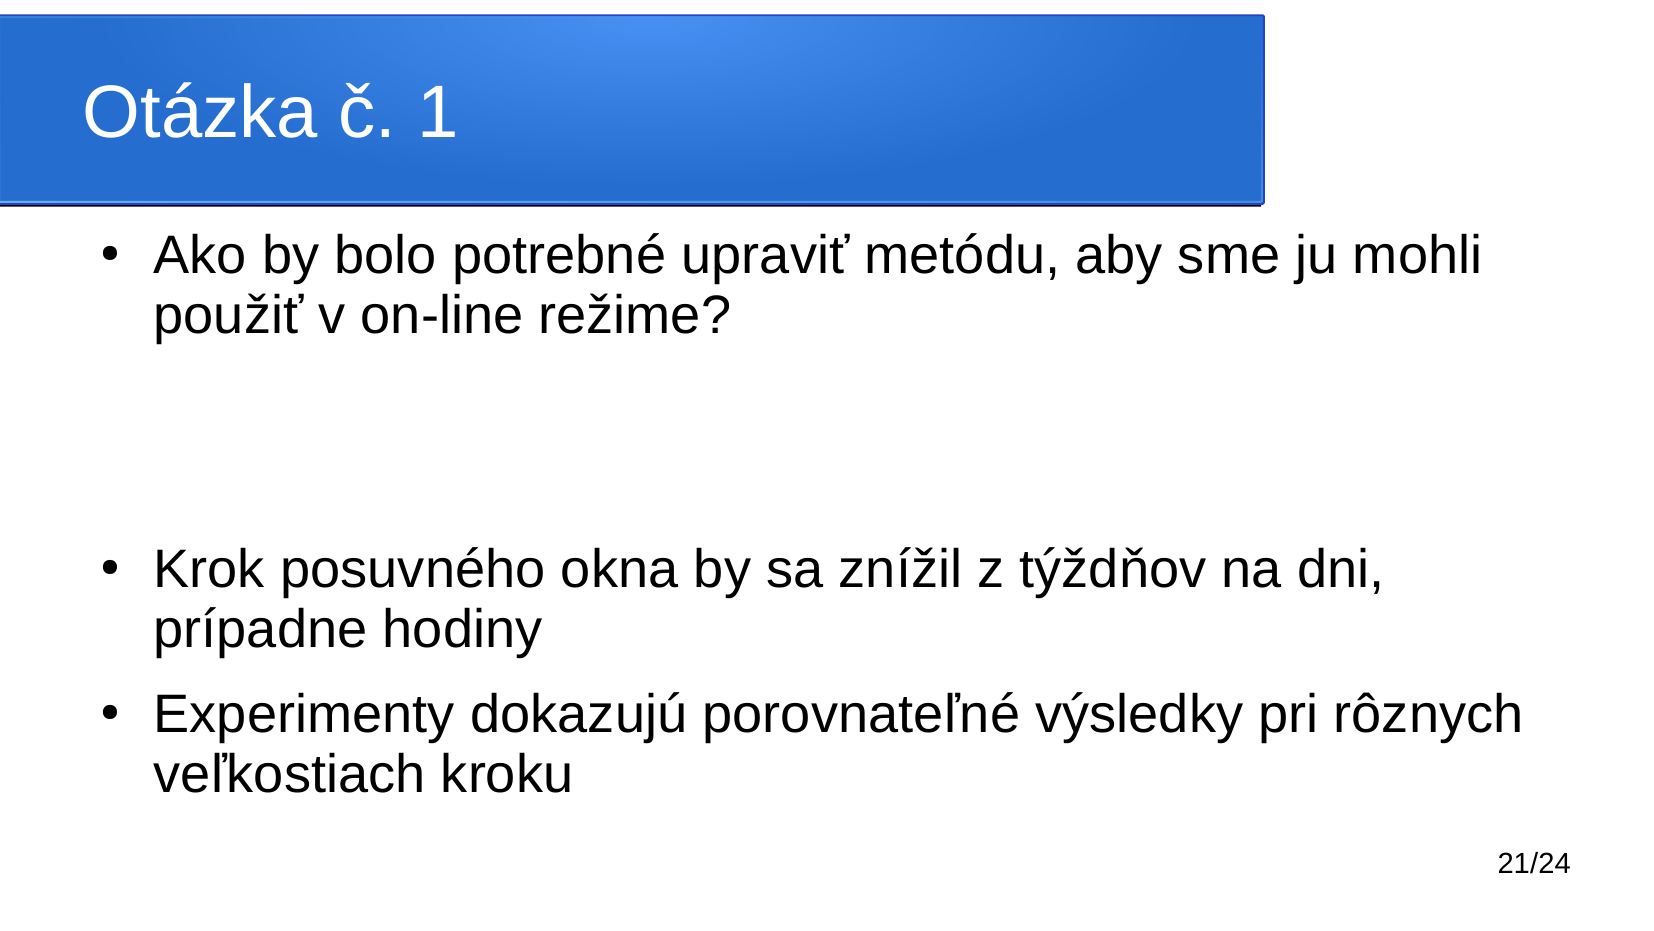

# Otázka č. 1
Ako by bolo potrebné upraviť metódu, aby sme ju mohli použiť v on-line režime?
Krok posuvného okna by sa znížil z týždňov na dni, prípadne hodiny
Experimenty dokazujú porovnateľné výsledky pri rôznych veľkostiach kroku
21